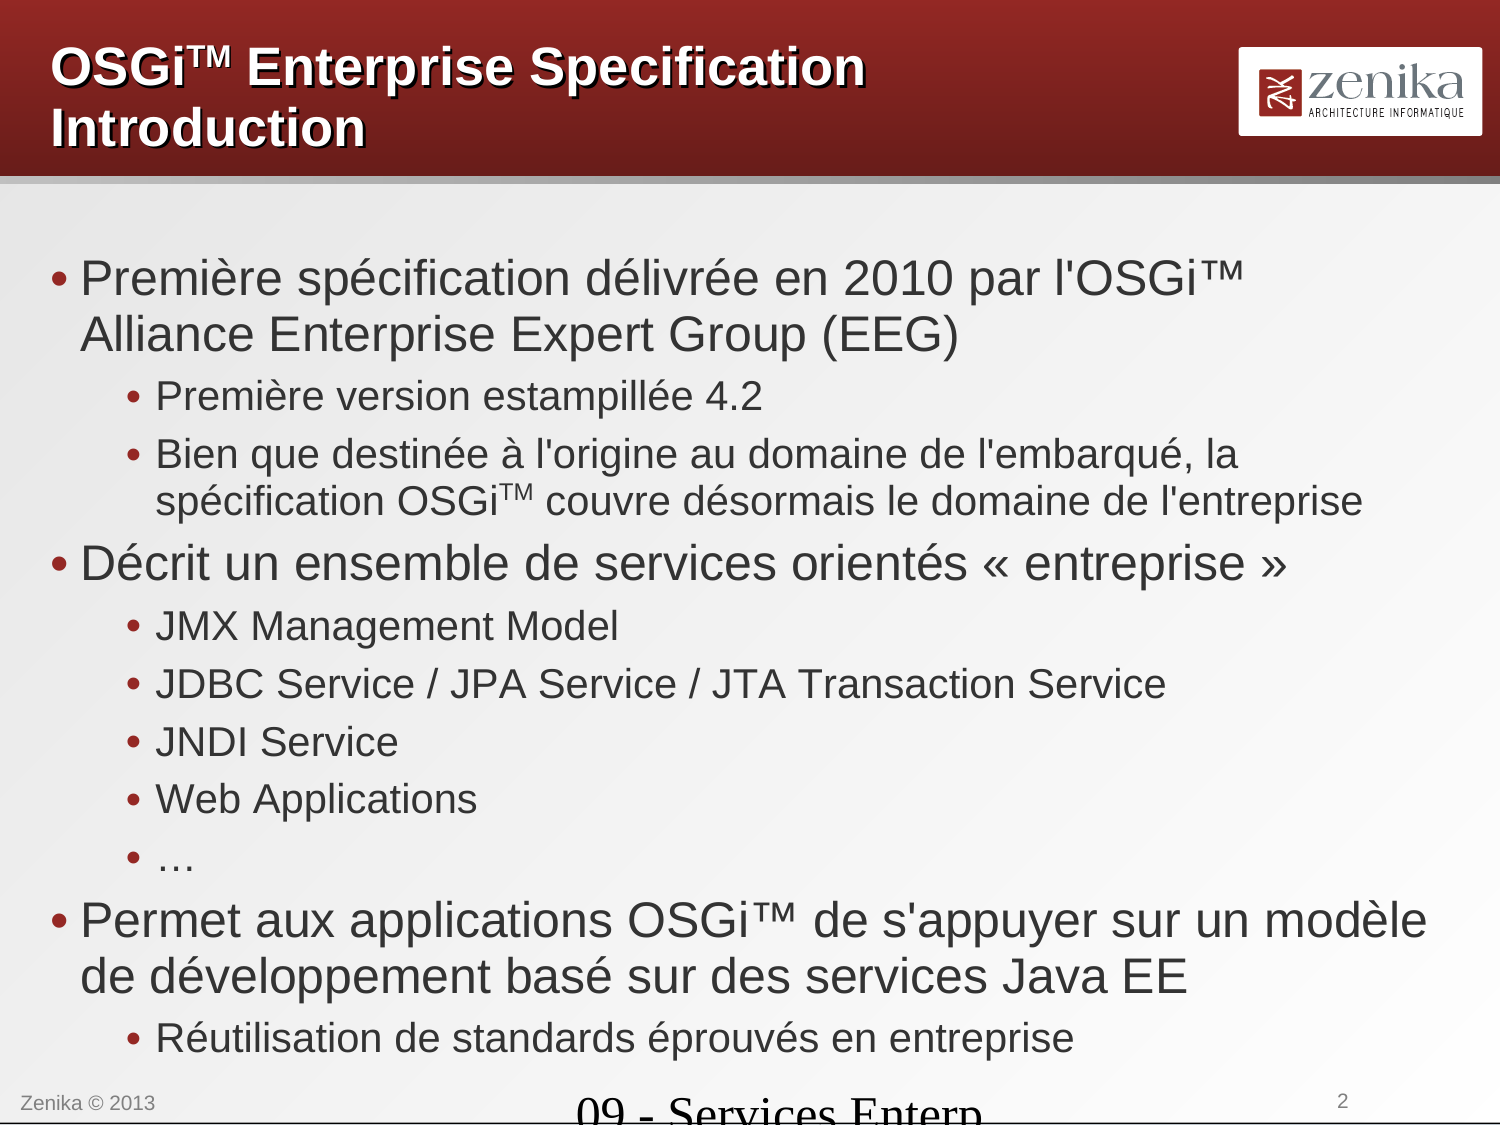

# OSGiTM Enterprise Specification Introduction
Première spécification délivrée en 2010 par l'OSGi™ Alliance Enterprise Expert Group (EEG)
Première version estampillée 4.2
Bien que destinée à l'origine au domaine de l'embarqué, la spécification OSGiTM couvre désormais le domaine de l'entreprise
Décrit un ensemble de services orientés « entreprise »
JMX Management Model
JDBC Service / JPA Service / JTA Transaction Service
JNDI Service
Web Applications
…
Permet aux applications OSGi™ de s'appuyer sur un modèle de développement basé sur des services Java EE
Réutilisation de standards éprouvés en entreprise